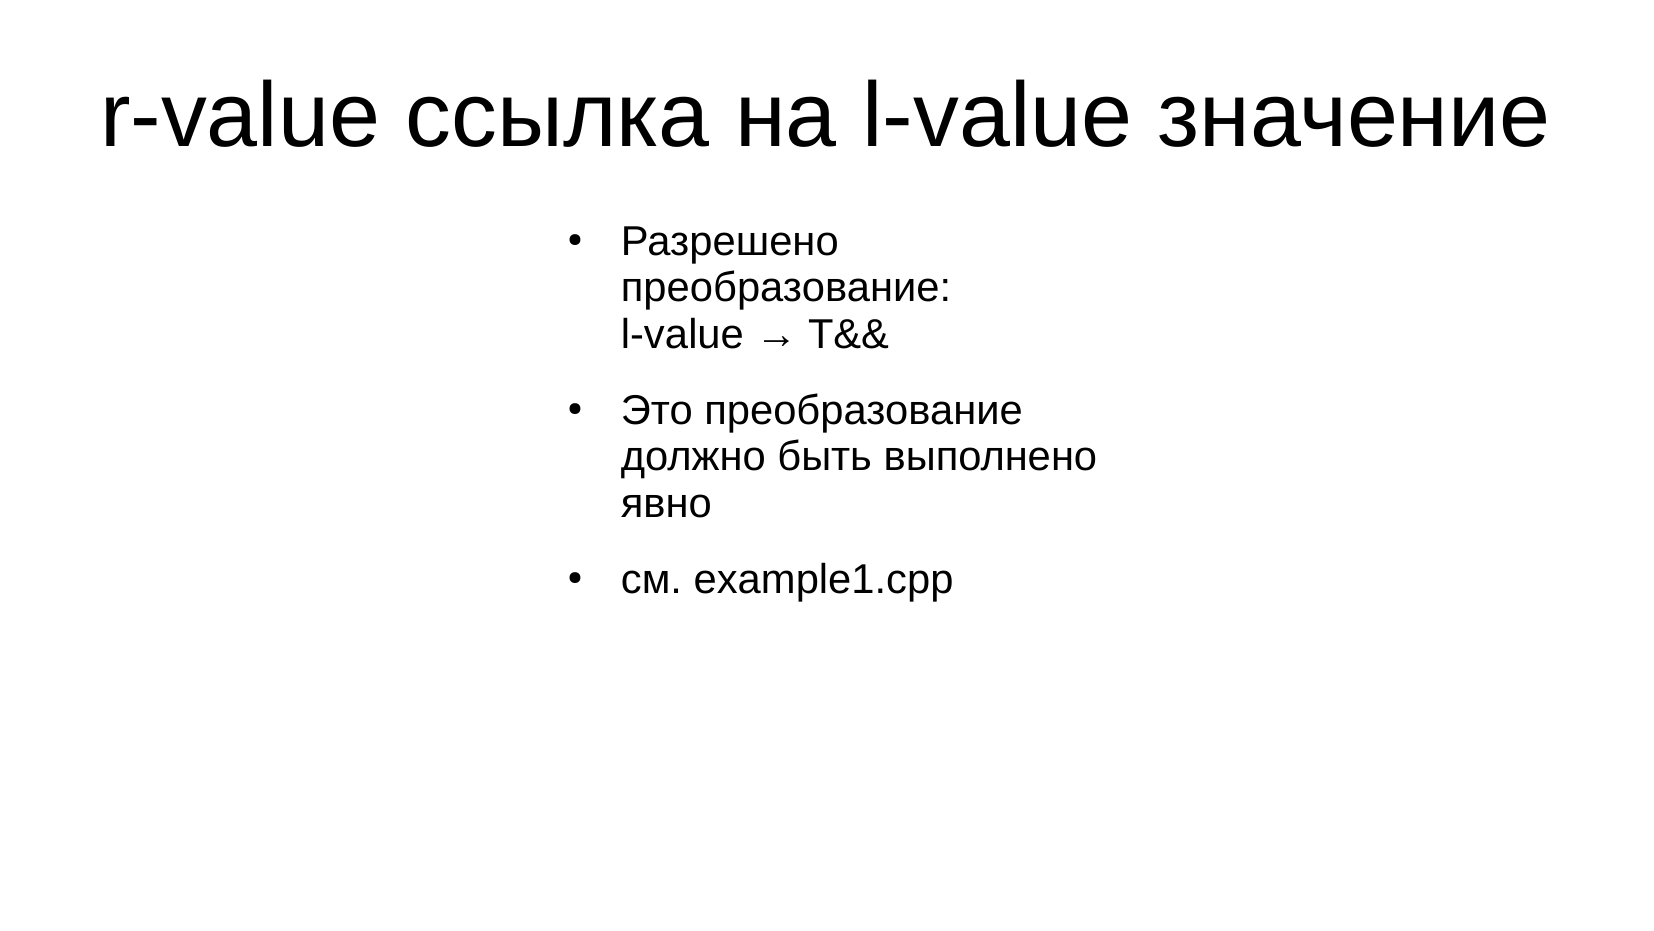

# r-value ссылка на l-value значение
Разрешено преобразование:
l-value → T&&
Это преобразование должно быть выполнено явно
см. example1.cpp